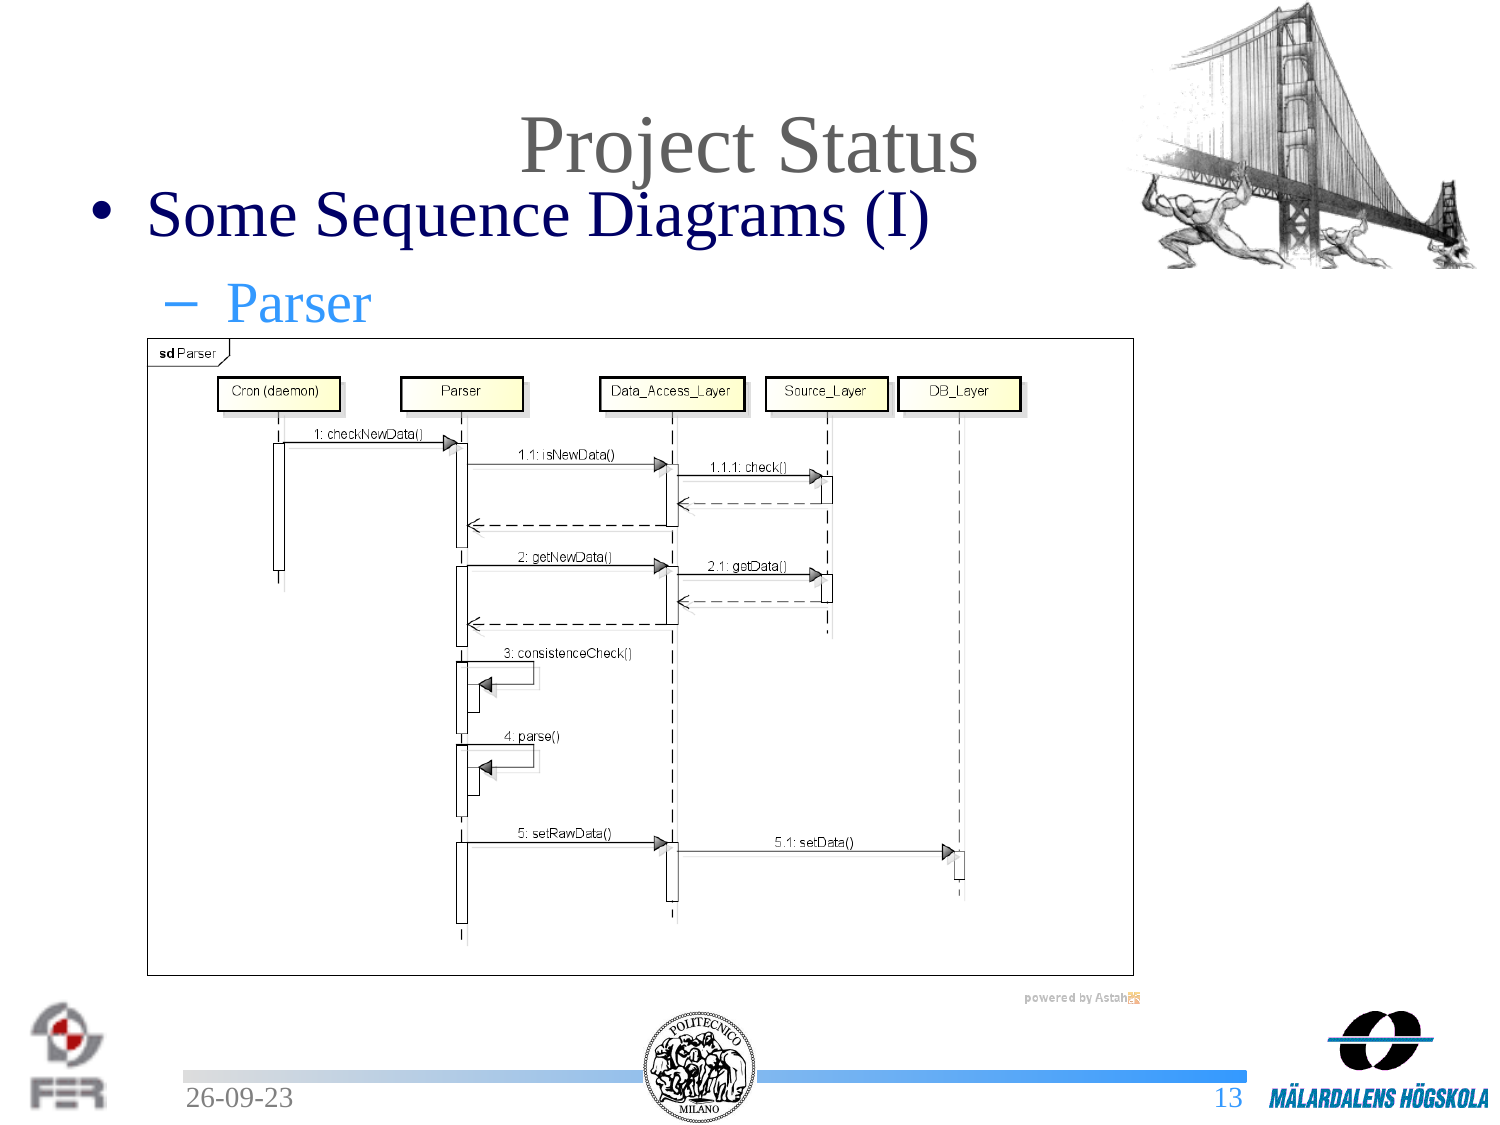

# Project Status
Some Sequence Diagrams (I)
 Parser
26-08-21